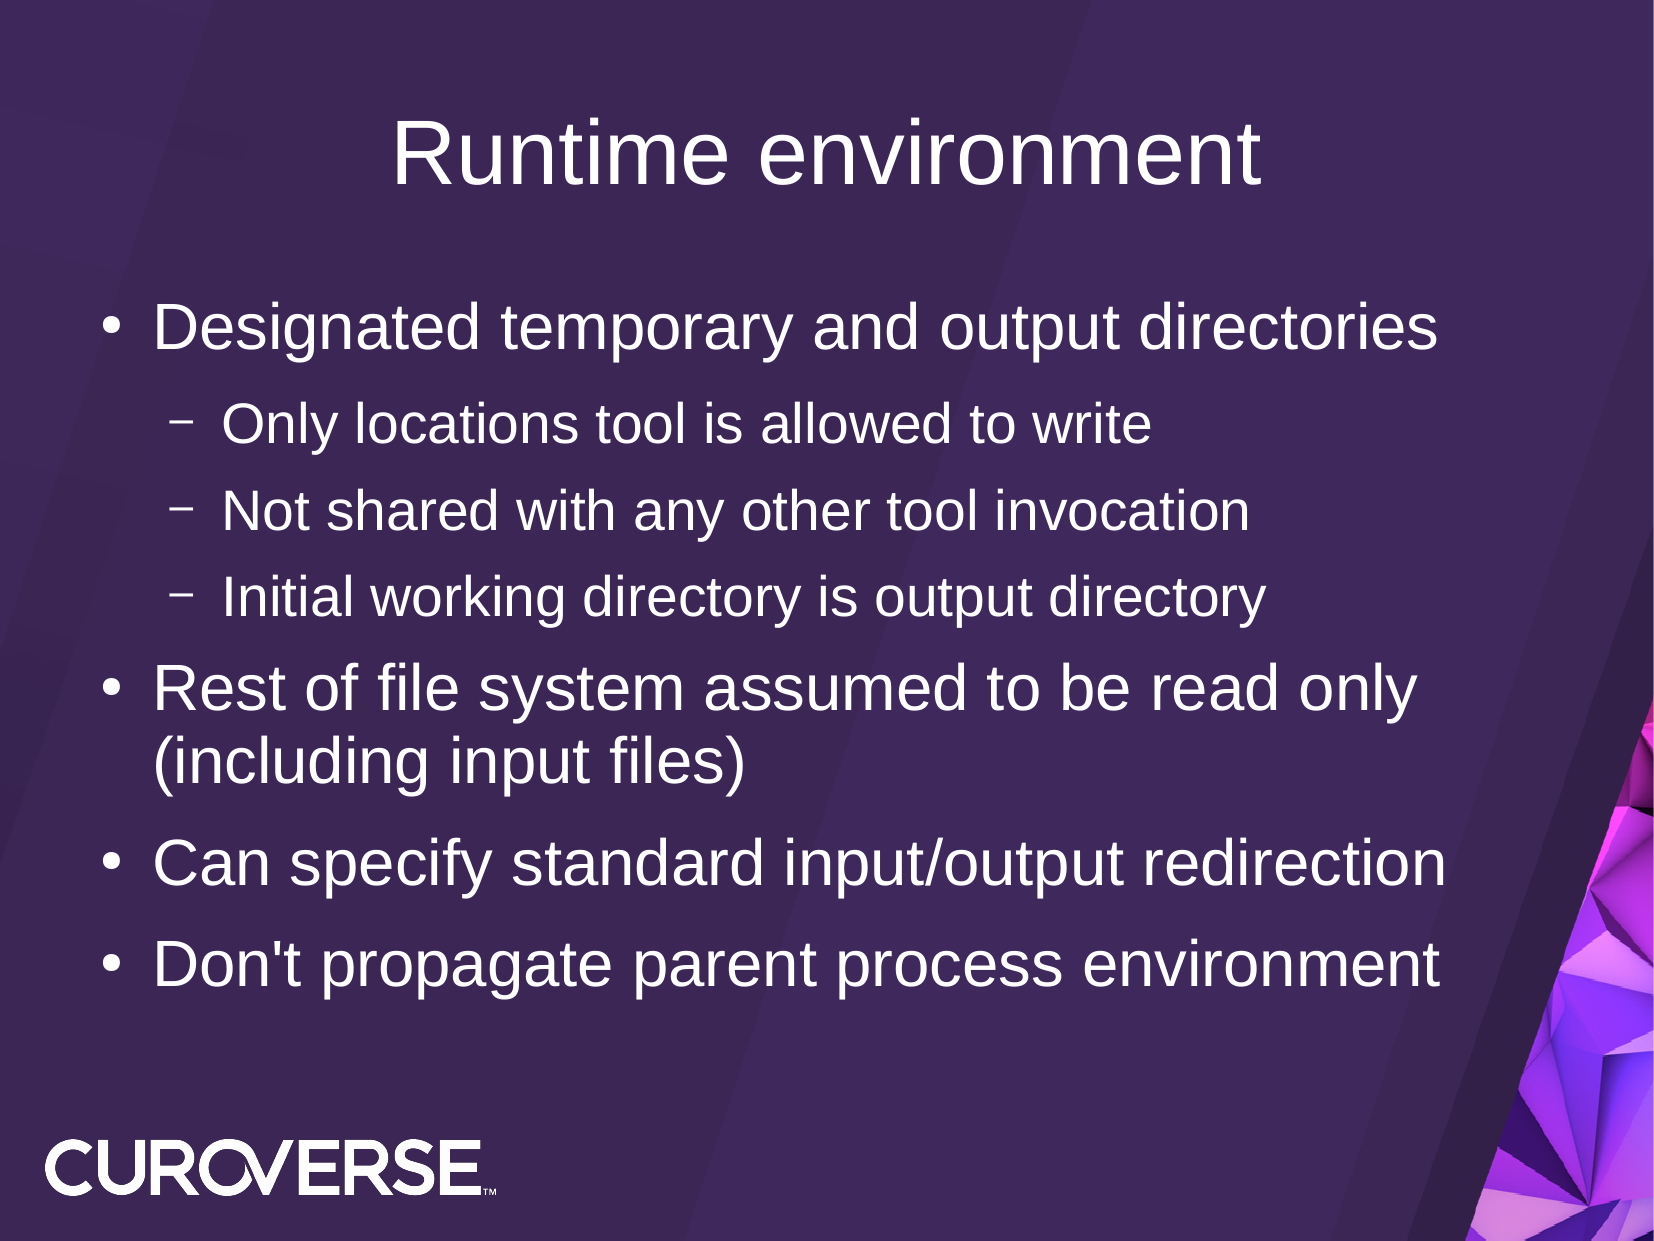

# Runtime environment
Designated temporary and output directories
Only locations tool is allowed to write
Not shared with any other tool invocation
Initial working directory is output directory
Rest of file system assumed to be read only (including input files)
Can specify standard input/output redirection
Don't propagate parent process environment